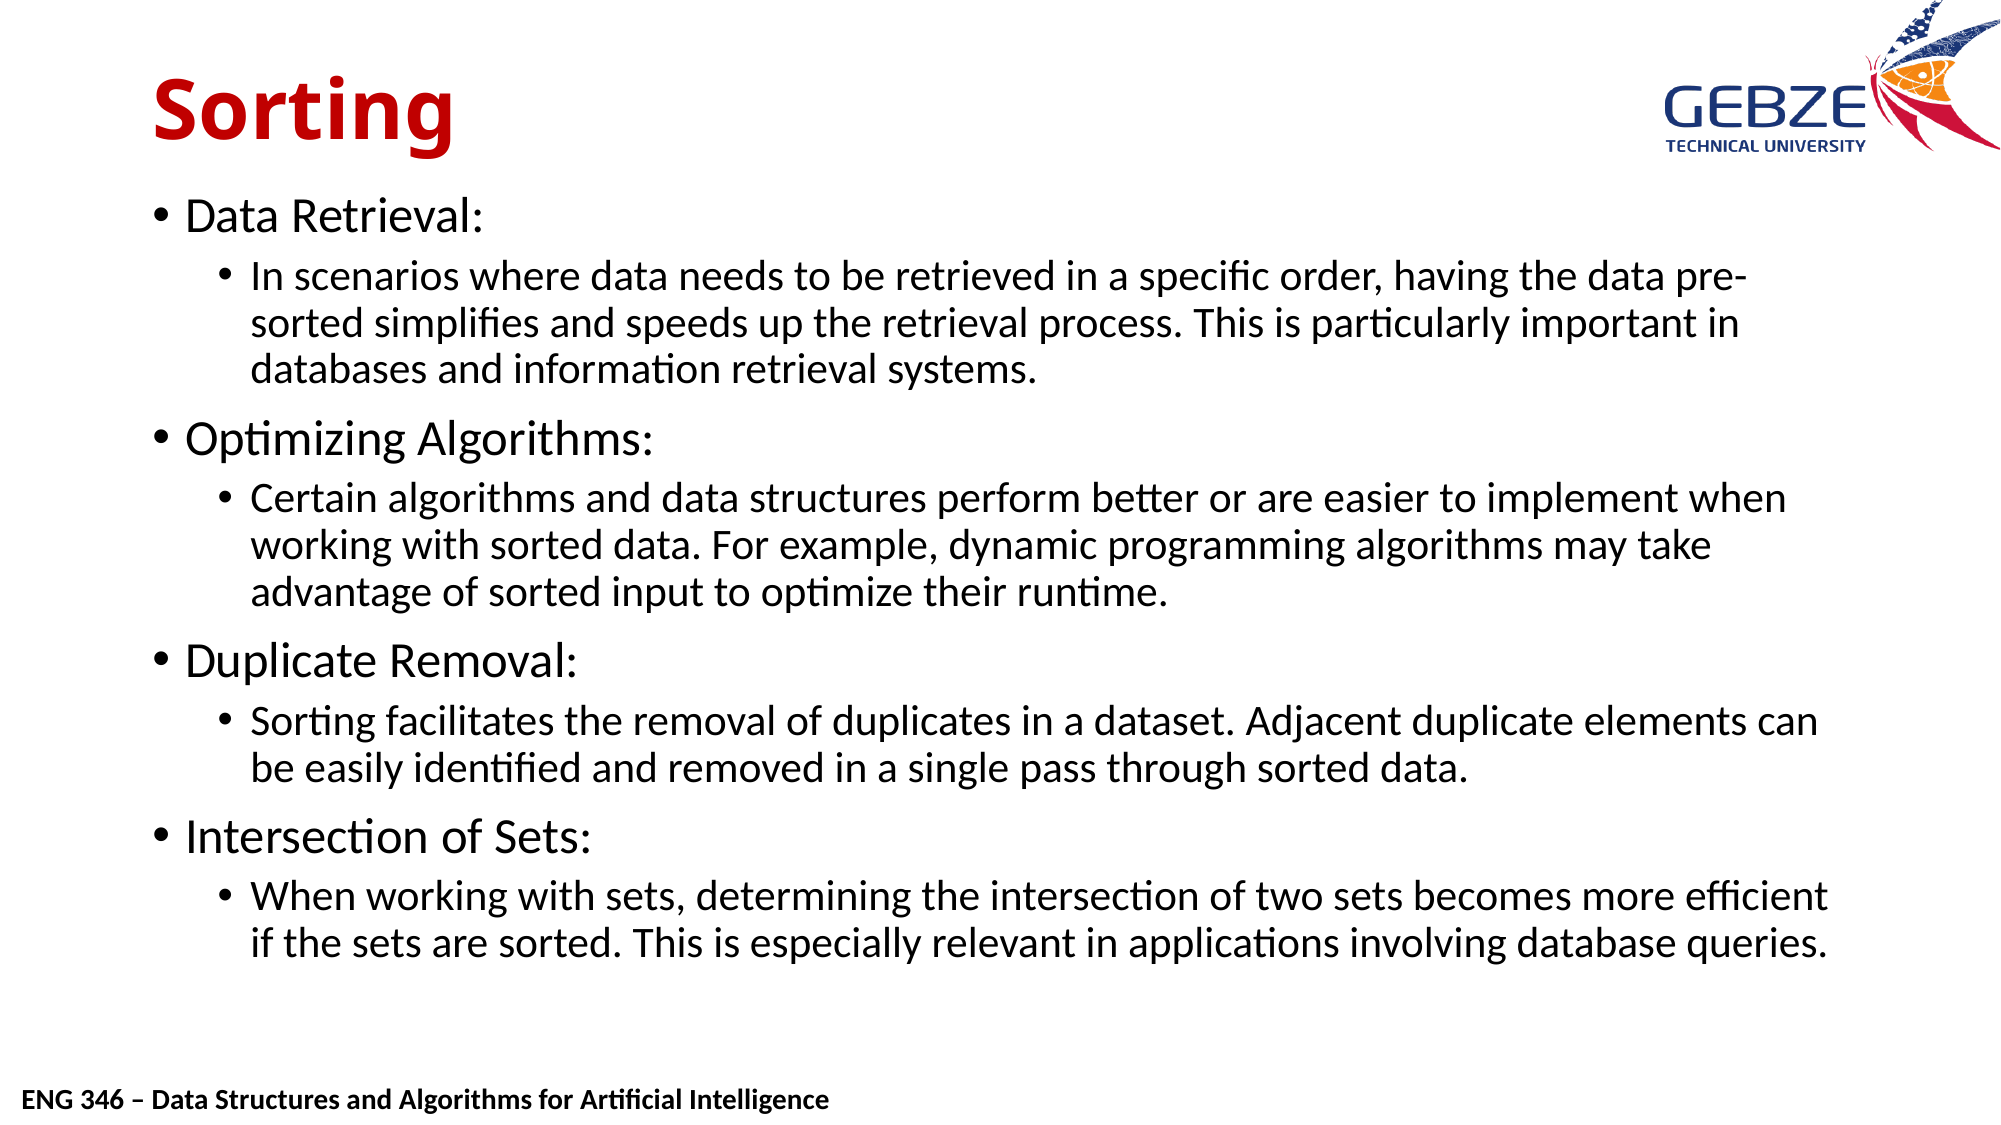

# Sorting
Data Retrieval:
In scenarios where data needs to be retrieved in a specific order, having the data pre-sorted simplifies and speeds up the retrieval process. This is particularly important in databases and information retrieval systems.
Optimizing Algorithms:
Certain algorithms and data structures perform better or are easier to implement when working with sorted data. For example, dynamic programming algorithms may take advantage of sorted input to optimize their runtime.
Duplicate Removal:
Sorting facilitates the removal of duplicates in a dataset. Adjacent duplicate elements can be easily identified and removed in a single pass through sorted data.
Intersection of Sets:
When working with sets, determining the intersection of two sets becomes more efficient if the sets are sorted. This is especially relevant in applications involving database queries.